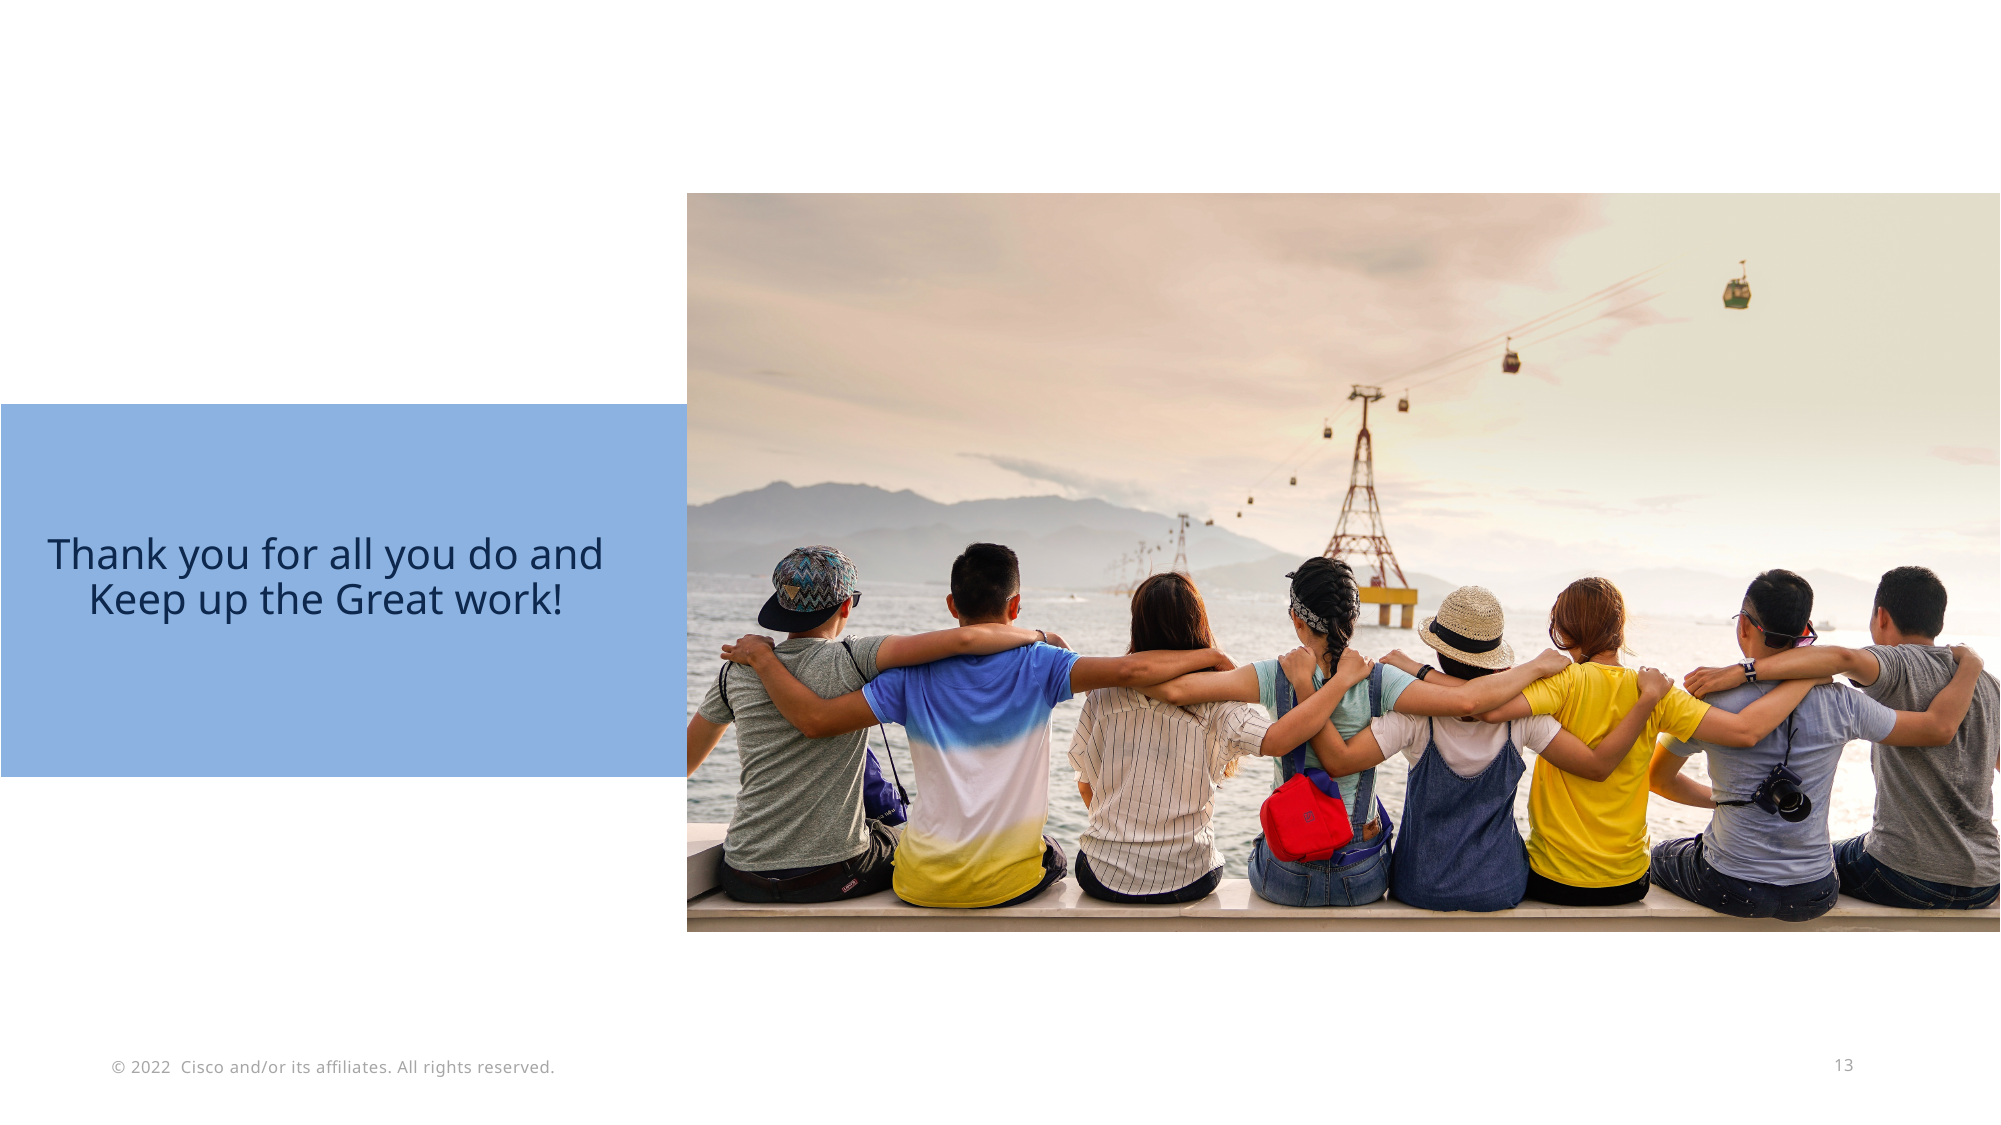

Thank you for all you do and Keep up the Great work!